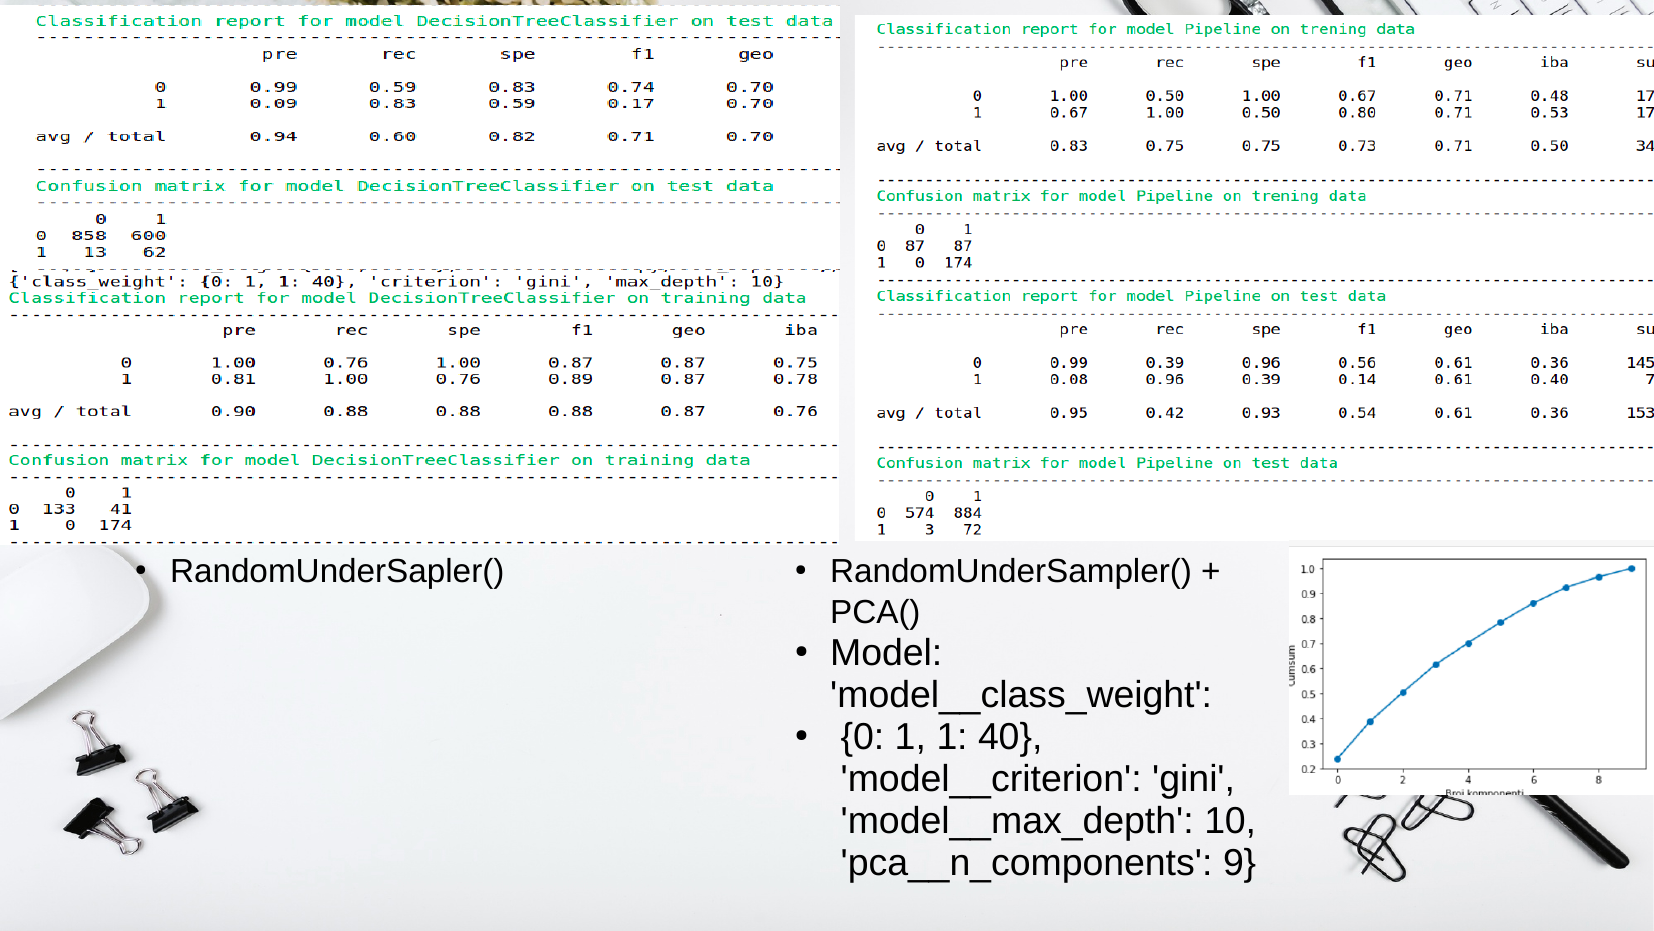

RandomUnderSapler()
RandomUnderSampler() + PCA()
Model:
'model__class_weight':
 {0: 1, 1: 40},
 'model__criterion': 'gini',
 'model__max_depth': 10,
 'pca__n_components': 9}